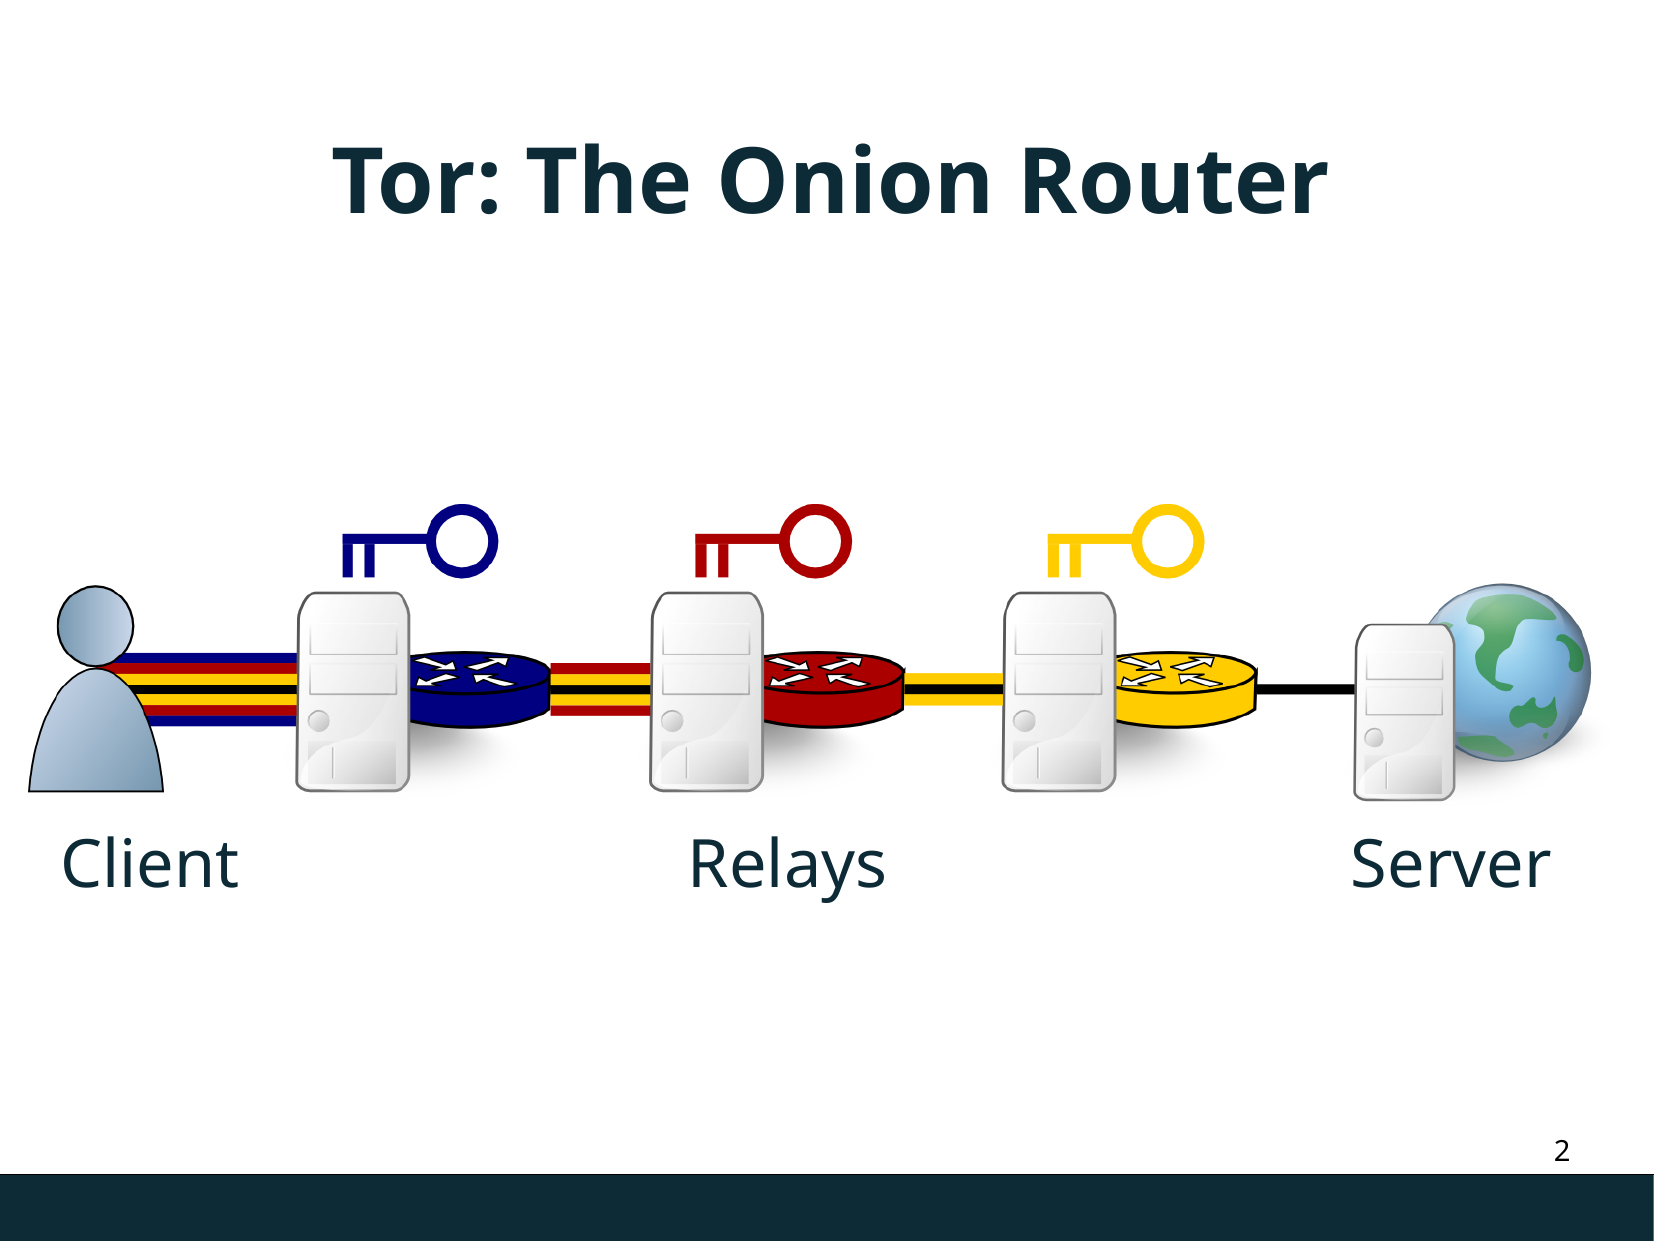

# Tor: The Onion Router
Client
Relays
Server
2